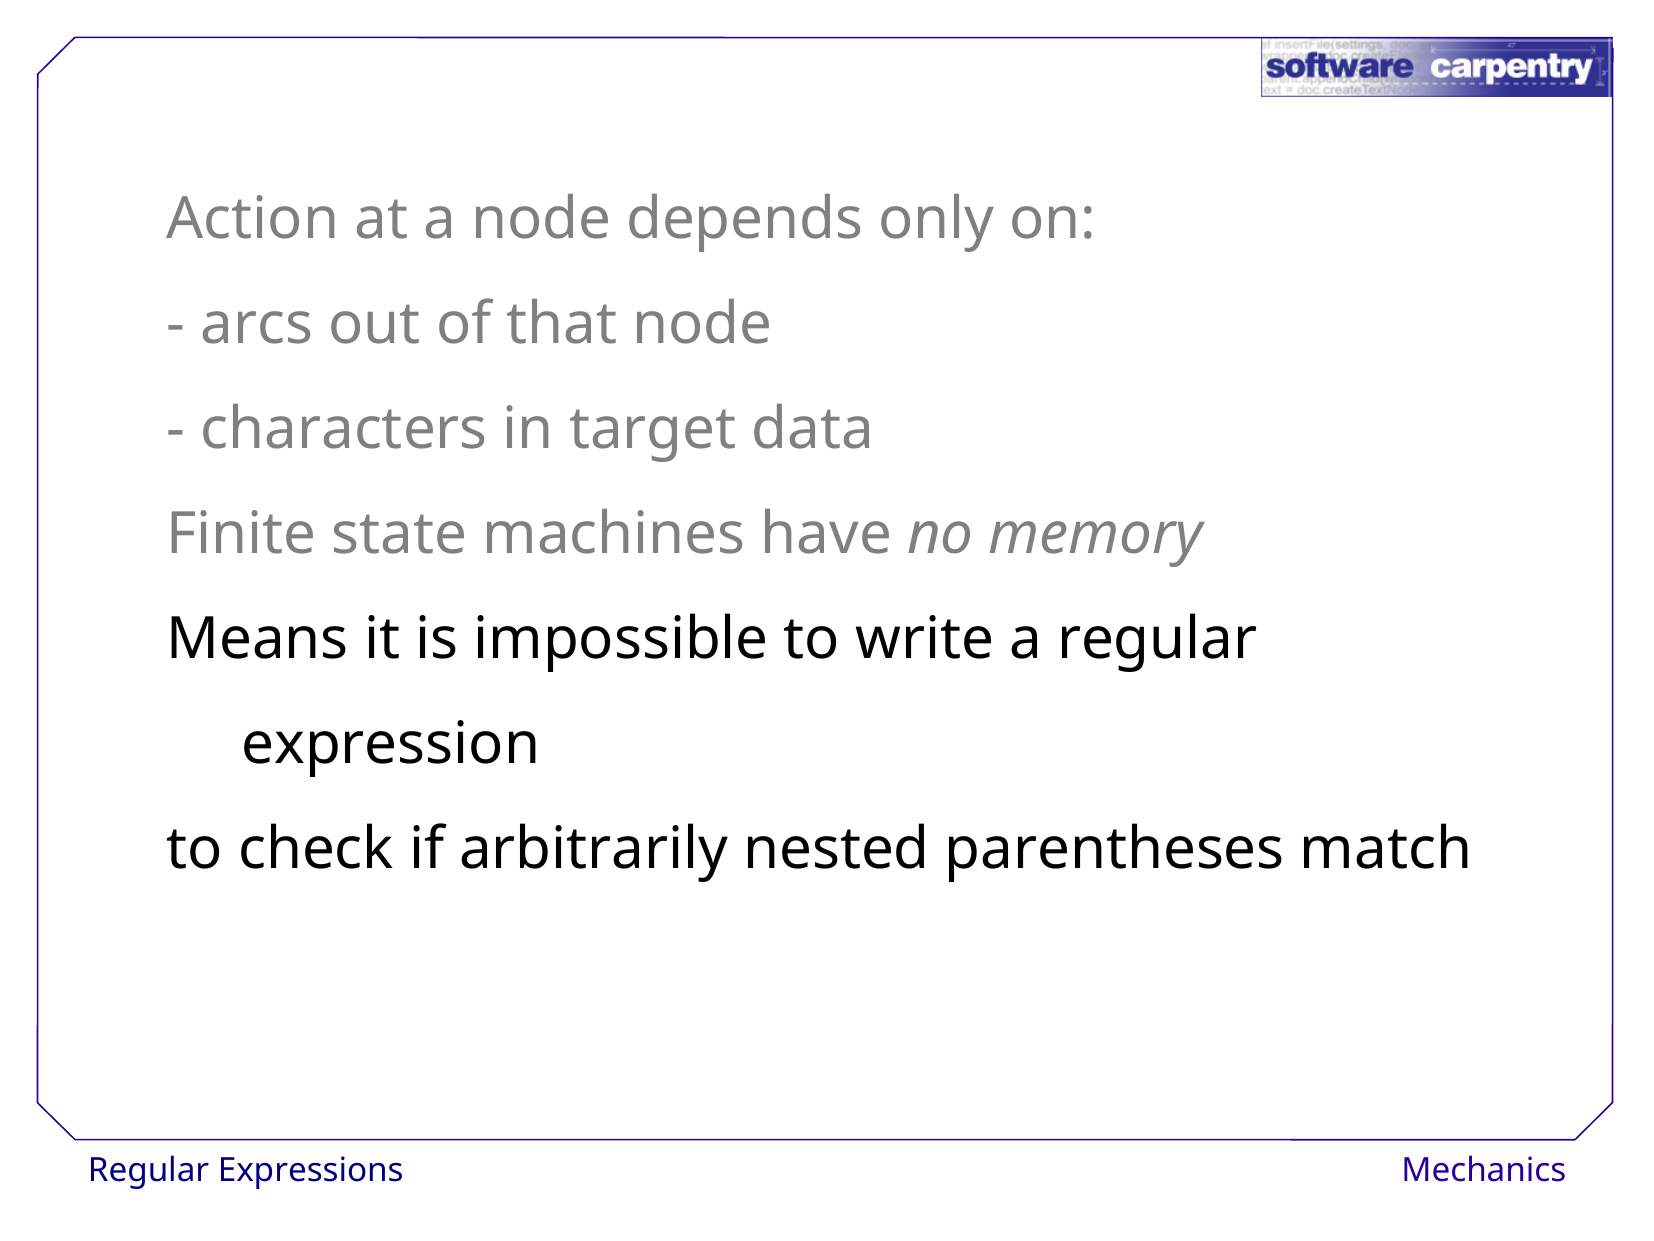

Action at a node depends only on:
- arcs out of that node
- characters in target data
Finite state machines have no memory
Means it is impossible to write a regular expression
to check if arbitrarily nested parentheses match